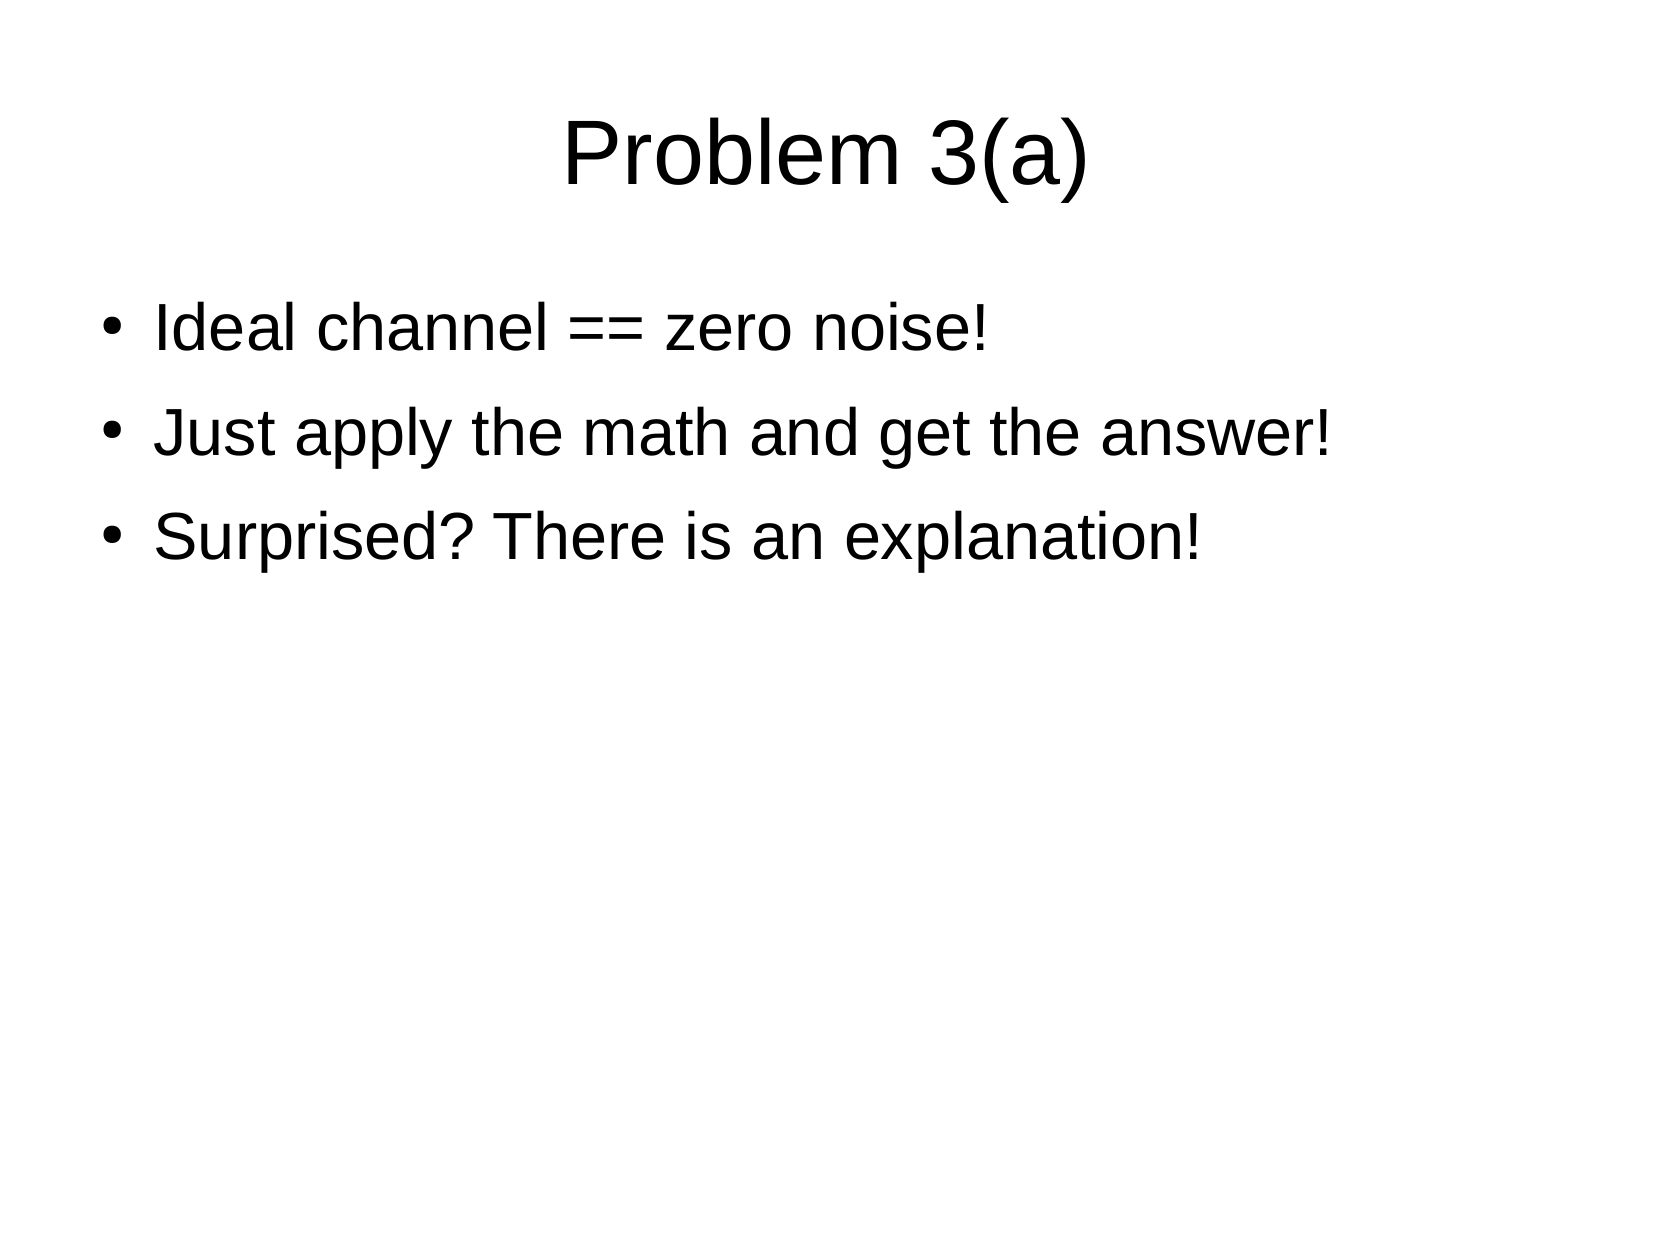

# Problem 3(a)
Ideal channel == zero noise!
Just apply the math and get the answer!
Surprised? There is an explanation!